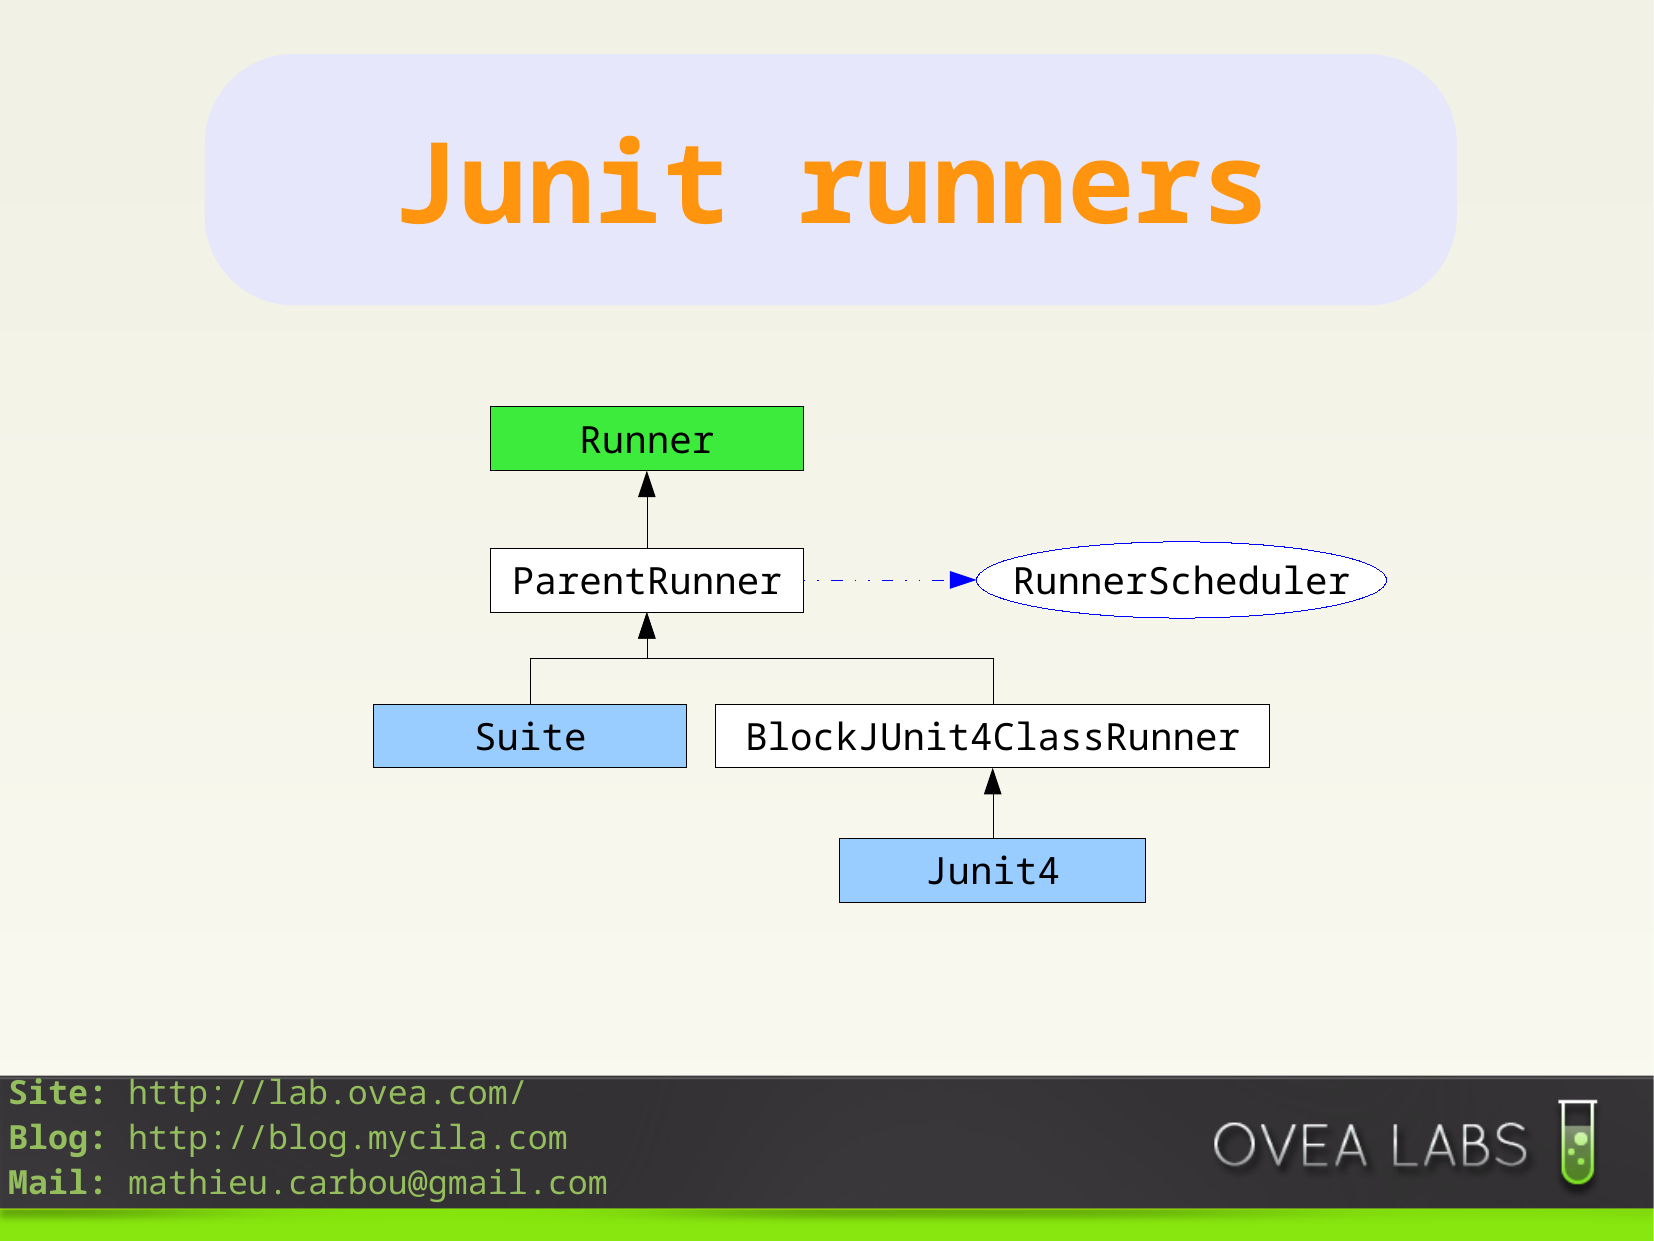

Junit runners
Runner
RunnerScheduler
ParentRunner
Suite
BlockJUnit4ClassRunner
Junit4